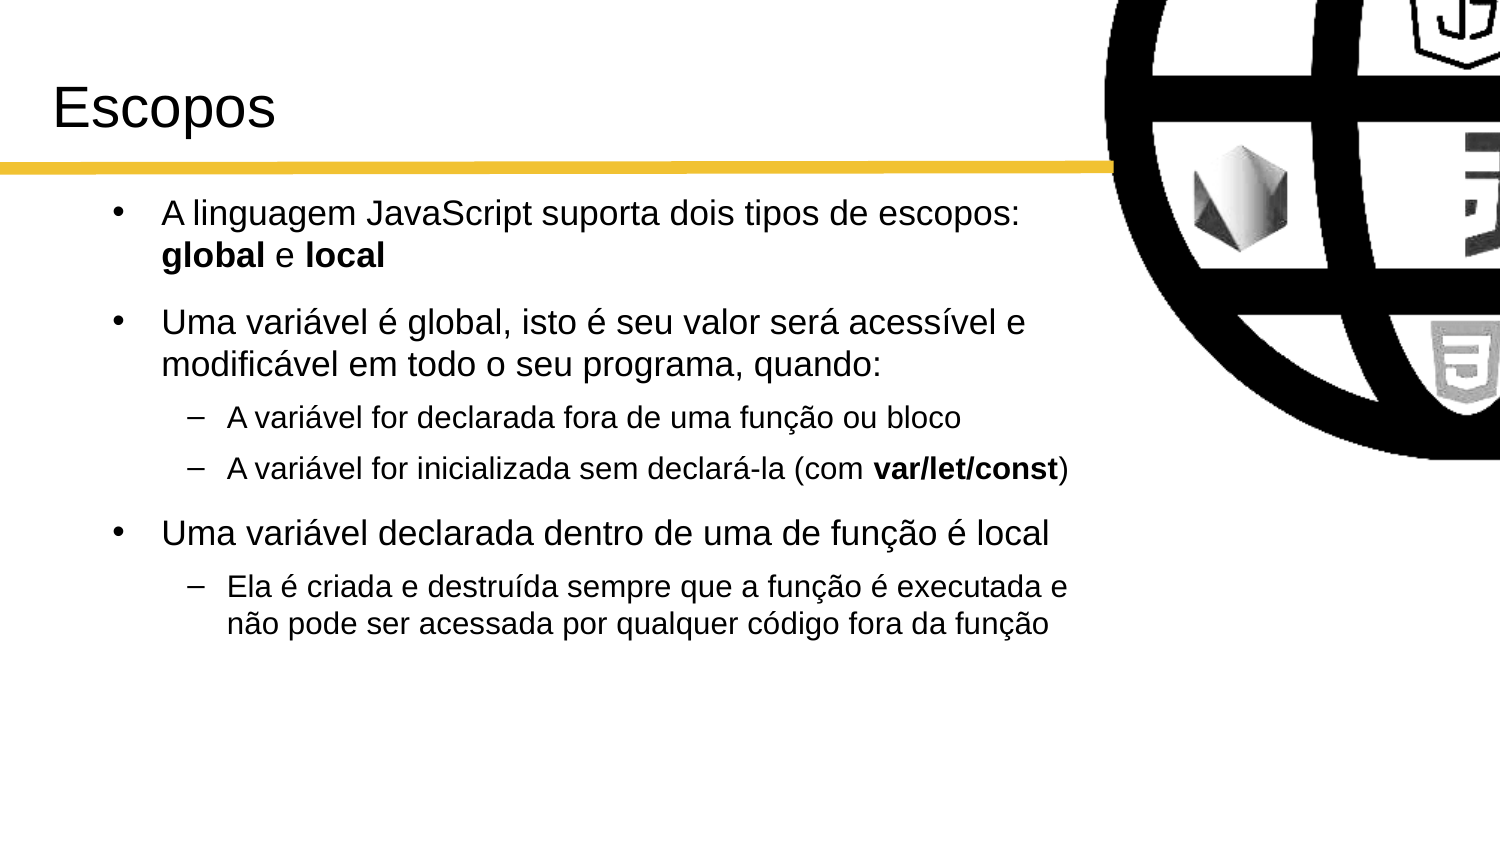

Escopos
A linguagem JavaScript suporta dois tipos de escopos: global e local
Uma variável é global, isto é seu valor será acessível e modificável em todo o seu programa, quando:
A variável for declarada fora de uma função ou bloco
A variável for inicializada sem declará-la (com var/let/const)
Uma variável declarada dentro de uma de função é local
Ela é criada e destruída sempre que a função é executada e não pode ser acessada por qualquer código fora da função